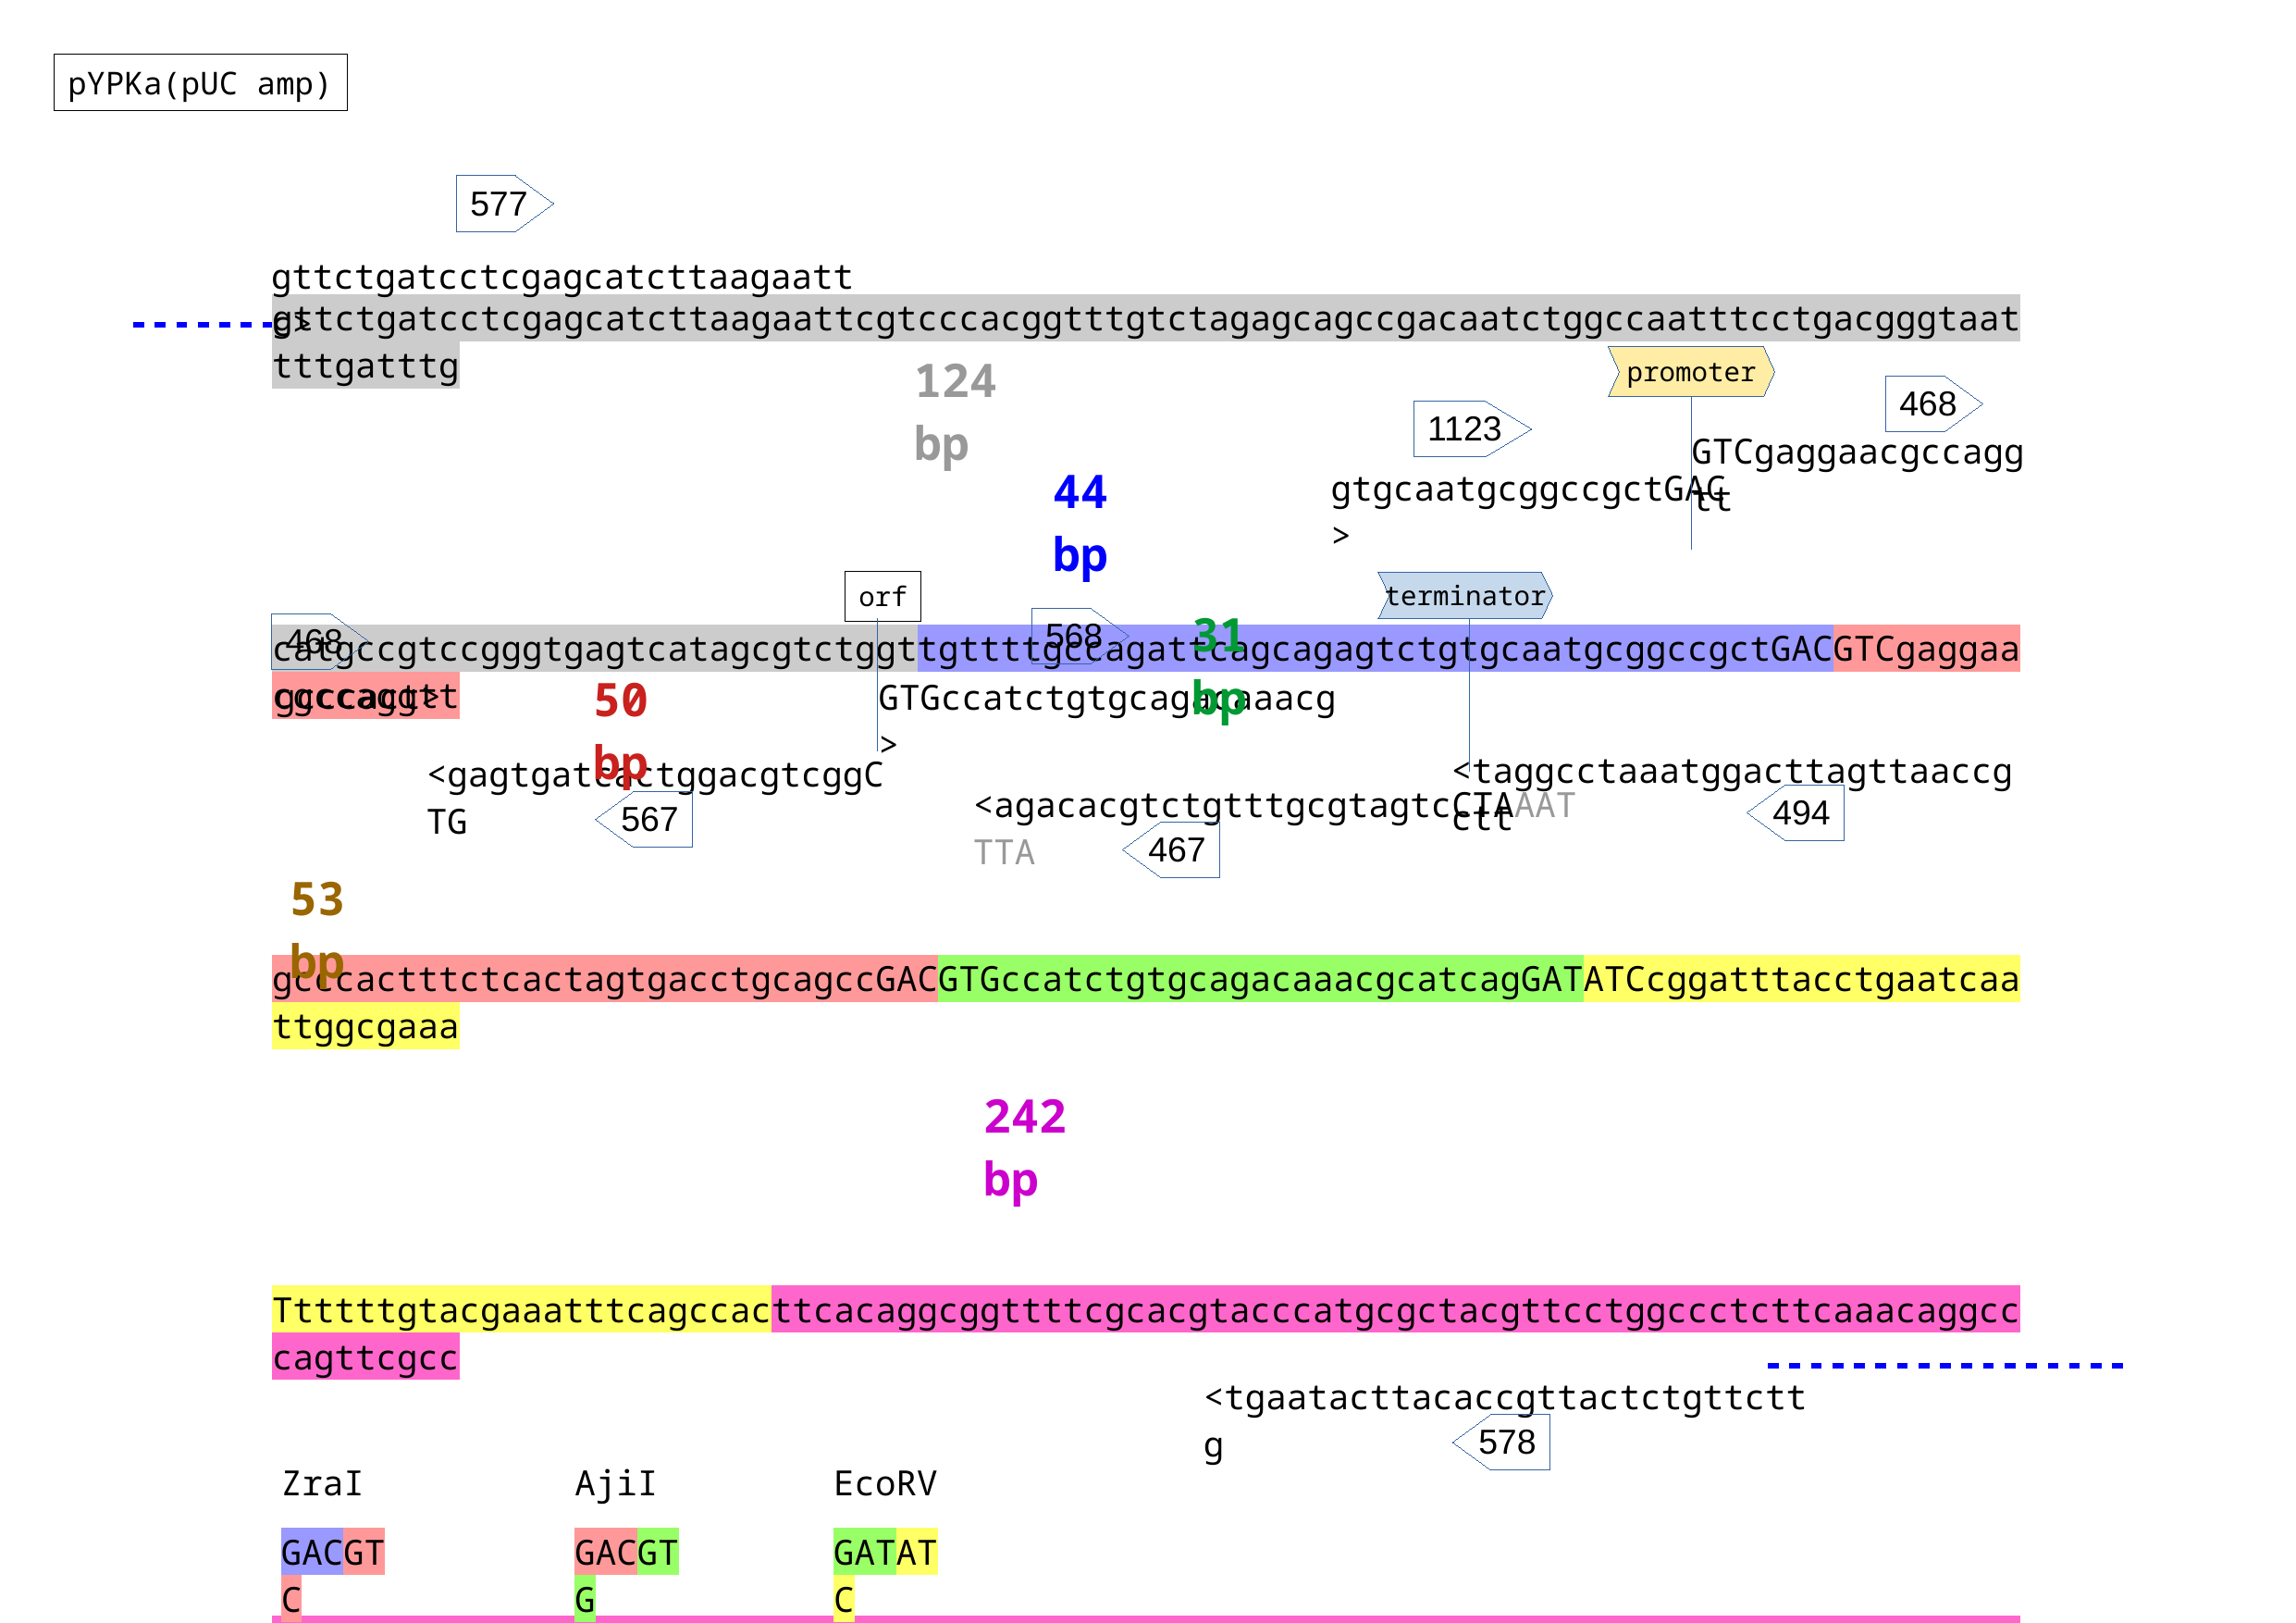

pYPKa(pUC amp)
577
gttctgatcctcgagcatcttaagaattc>
gttctgatcctcgagcatcttaagaattcgtcccacggtttgtctagagcagccgacaatctggccaatttcctgacgggtaattttgatttg
catgccgtccgggtgagtcatagcgtctggttgttttgccagattcagcagagtctgtgcaatgcggccgctGACGTCgaggaacgccaggtt
gcccactttctcactagtgacctgcagccGACGTGccatctgtgcagacaaacgcatcagGATATCcggatttacctgaatcaattggcgaaa
Ttttttgtacgaaatttcagccacttcacaggcggttttcgcacgtacccatgcgctacgttcctggccctcttcaaacaggcccagttcgcc
aataaaatcaccctgattcagataggagaggatcatttctttaccctcttcgtctttgatcagcactgccacagagcctttaacgatgtagta
cagcgtttccgctttttcaccctggtgaataagcgtgctcttggatgggtacttatgaatgtggcaatgagacaagaac
124 bp
promoter
468
1123
GTCgaggaacgccaggtt
44 bp
gtgcaatgcggccgctGAC>
orf
terminator
31 bp
568
468
50 bp
 gcccact>
GTGccatctgtgcagacaaacg>
<taggcctaaatggacttagttaaccgctt
<gagtgatcactggacgtcggCTG
<agacacgtctgtttgcgtagtcCTAAATTTA
494
567
467
53 bp
242 bp
<tgaatacttacaccgttactctgttcttg
578
ZraI
AjiI
EcoRV
GACGTC
GACGTG
GATATC